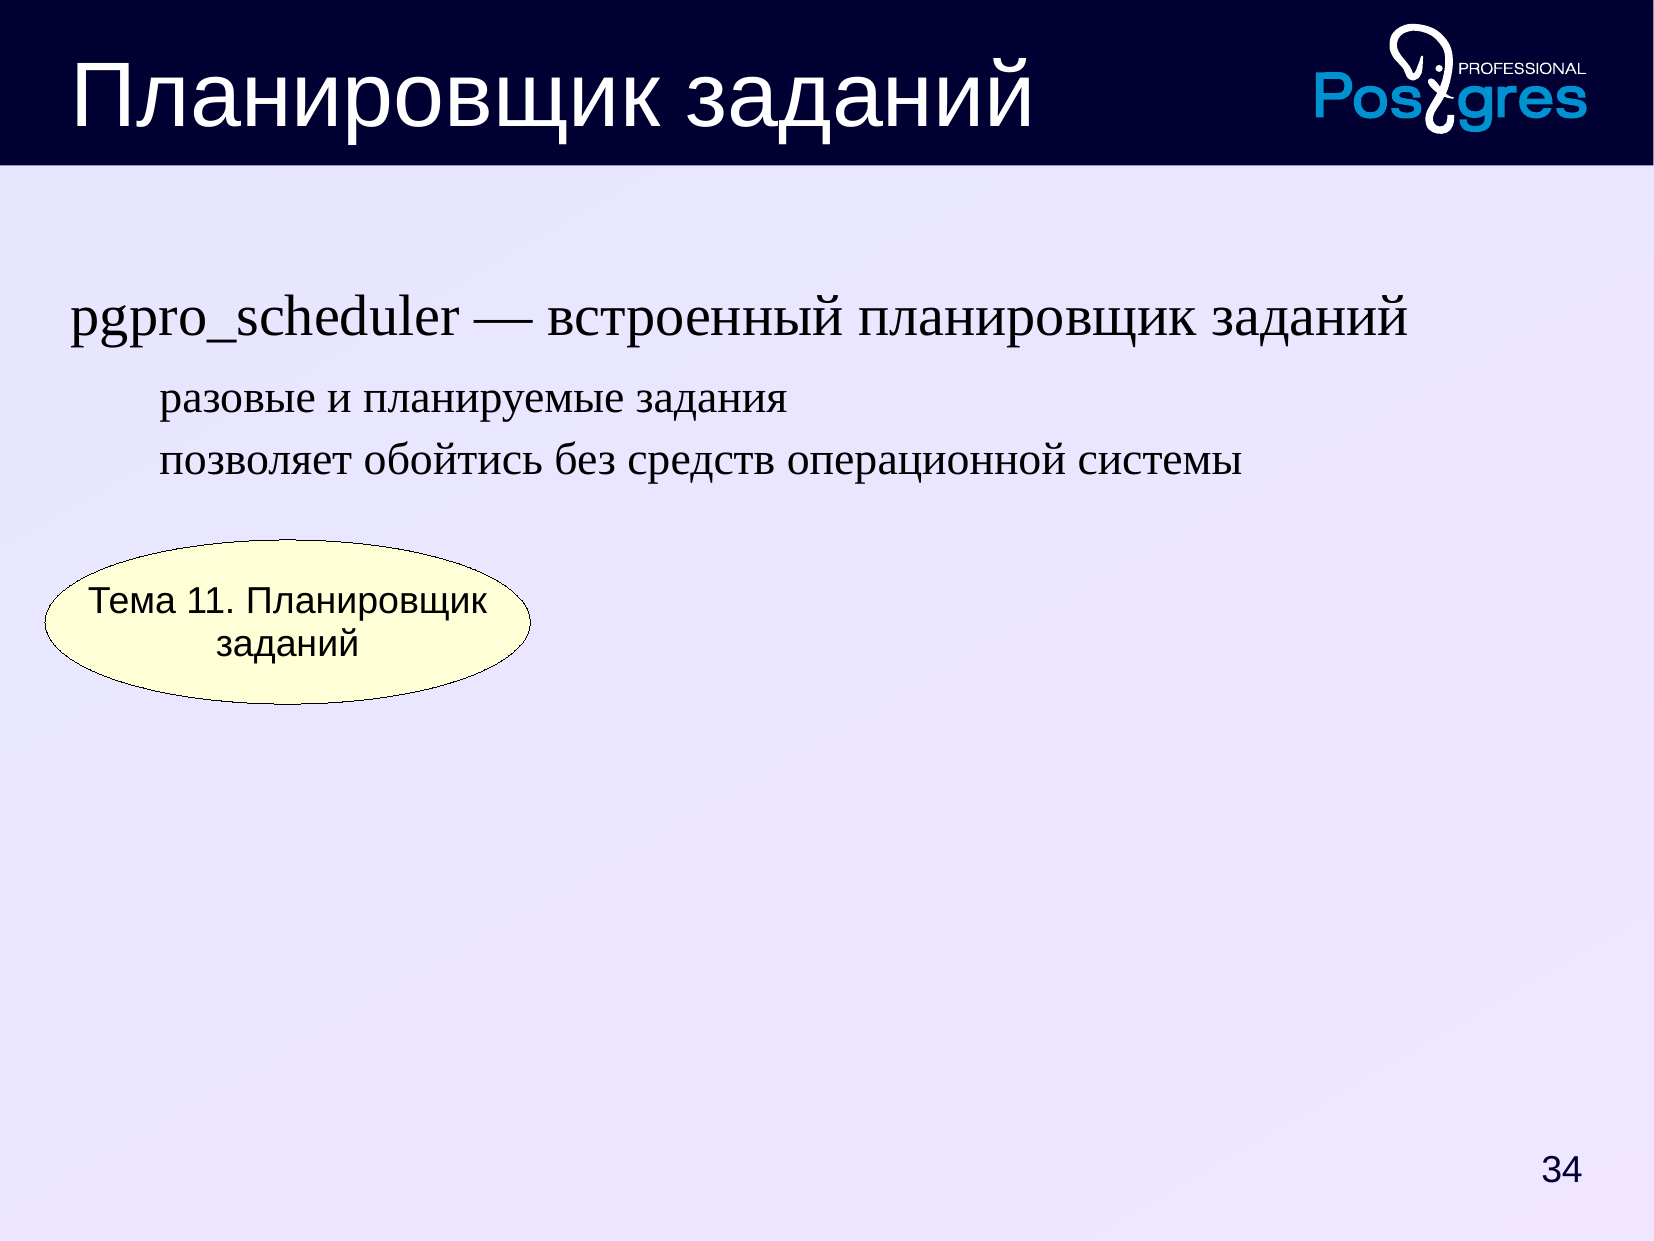

# Планировщик заданий
pgpro_scheduler — встроенный планировщик заданий
разовые и планируемые задания
позволяет обойтись без средств операционной системы
Тема 11. Планировщик
заданий